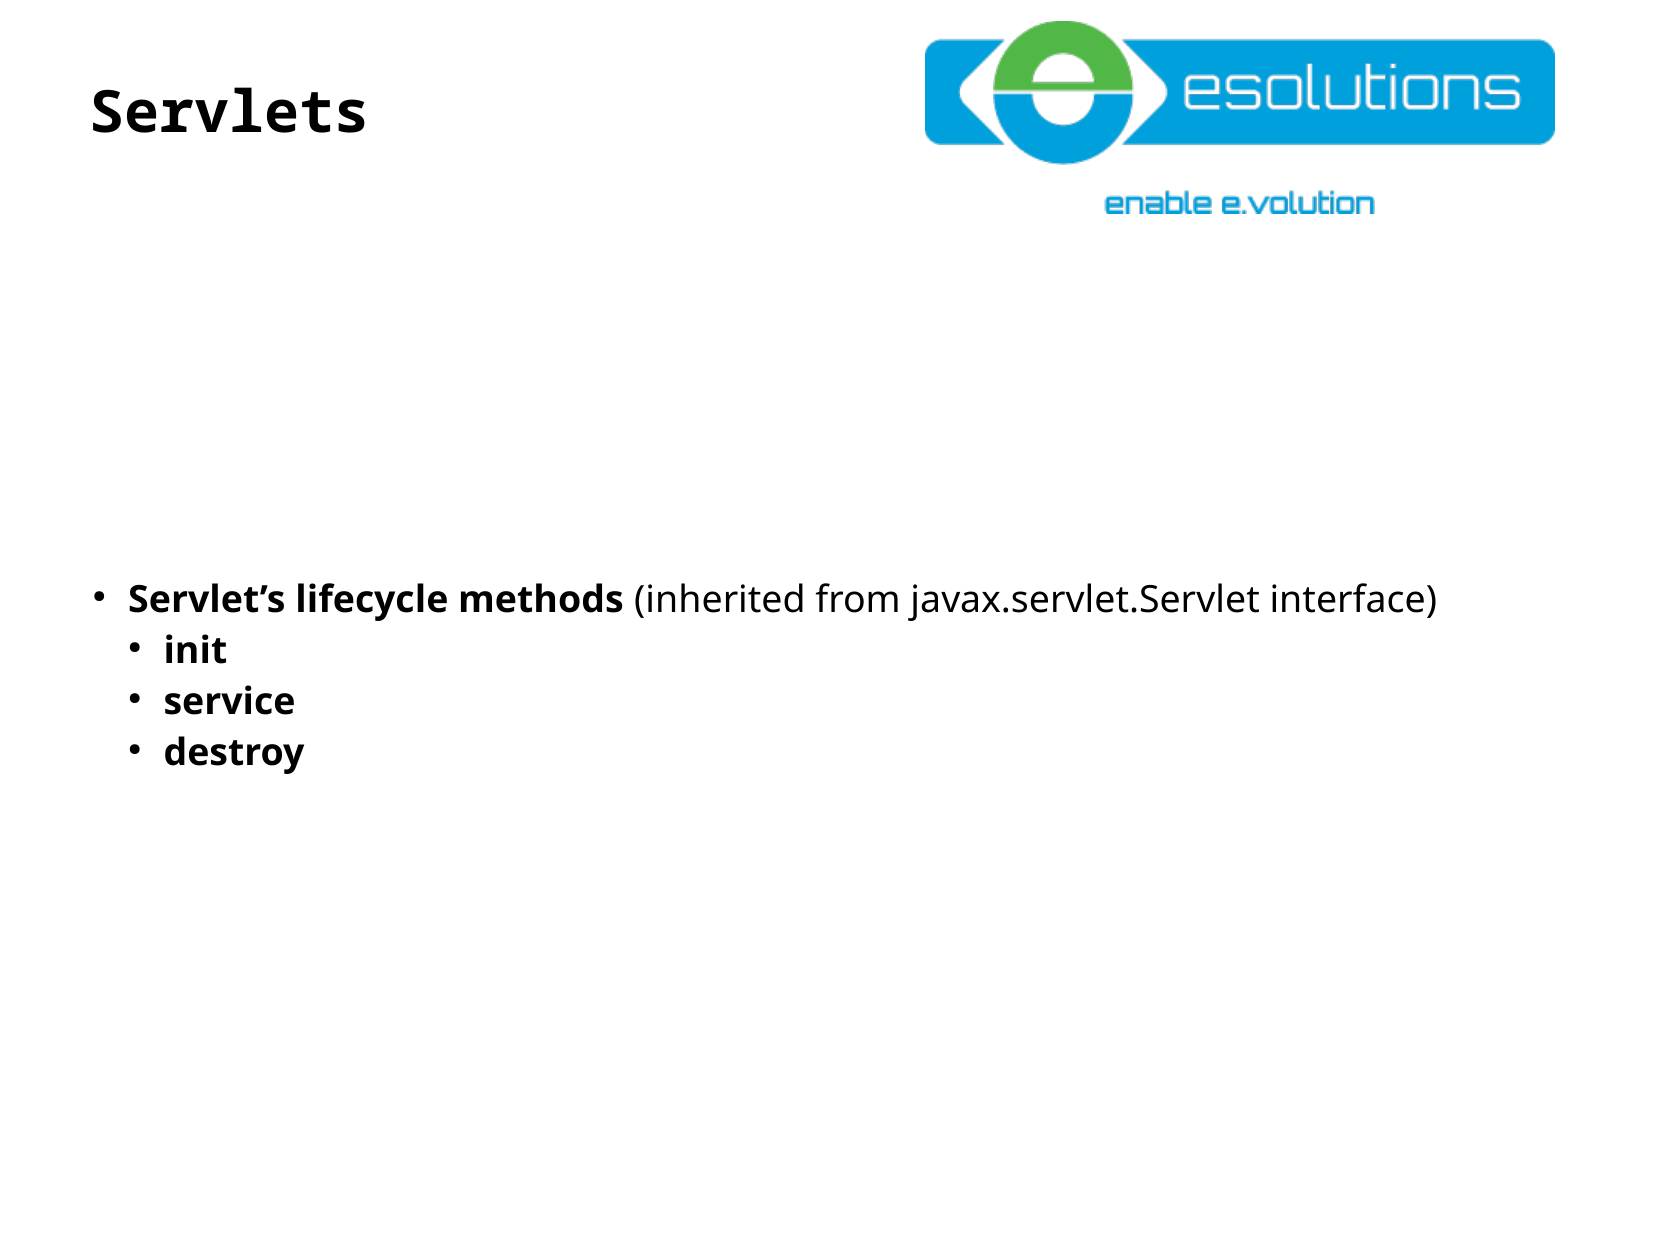

#
Servlets
Servlet’s lifecycle methods (inherited from javax.servlet.Servlet interface)
init
service
destroy